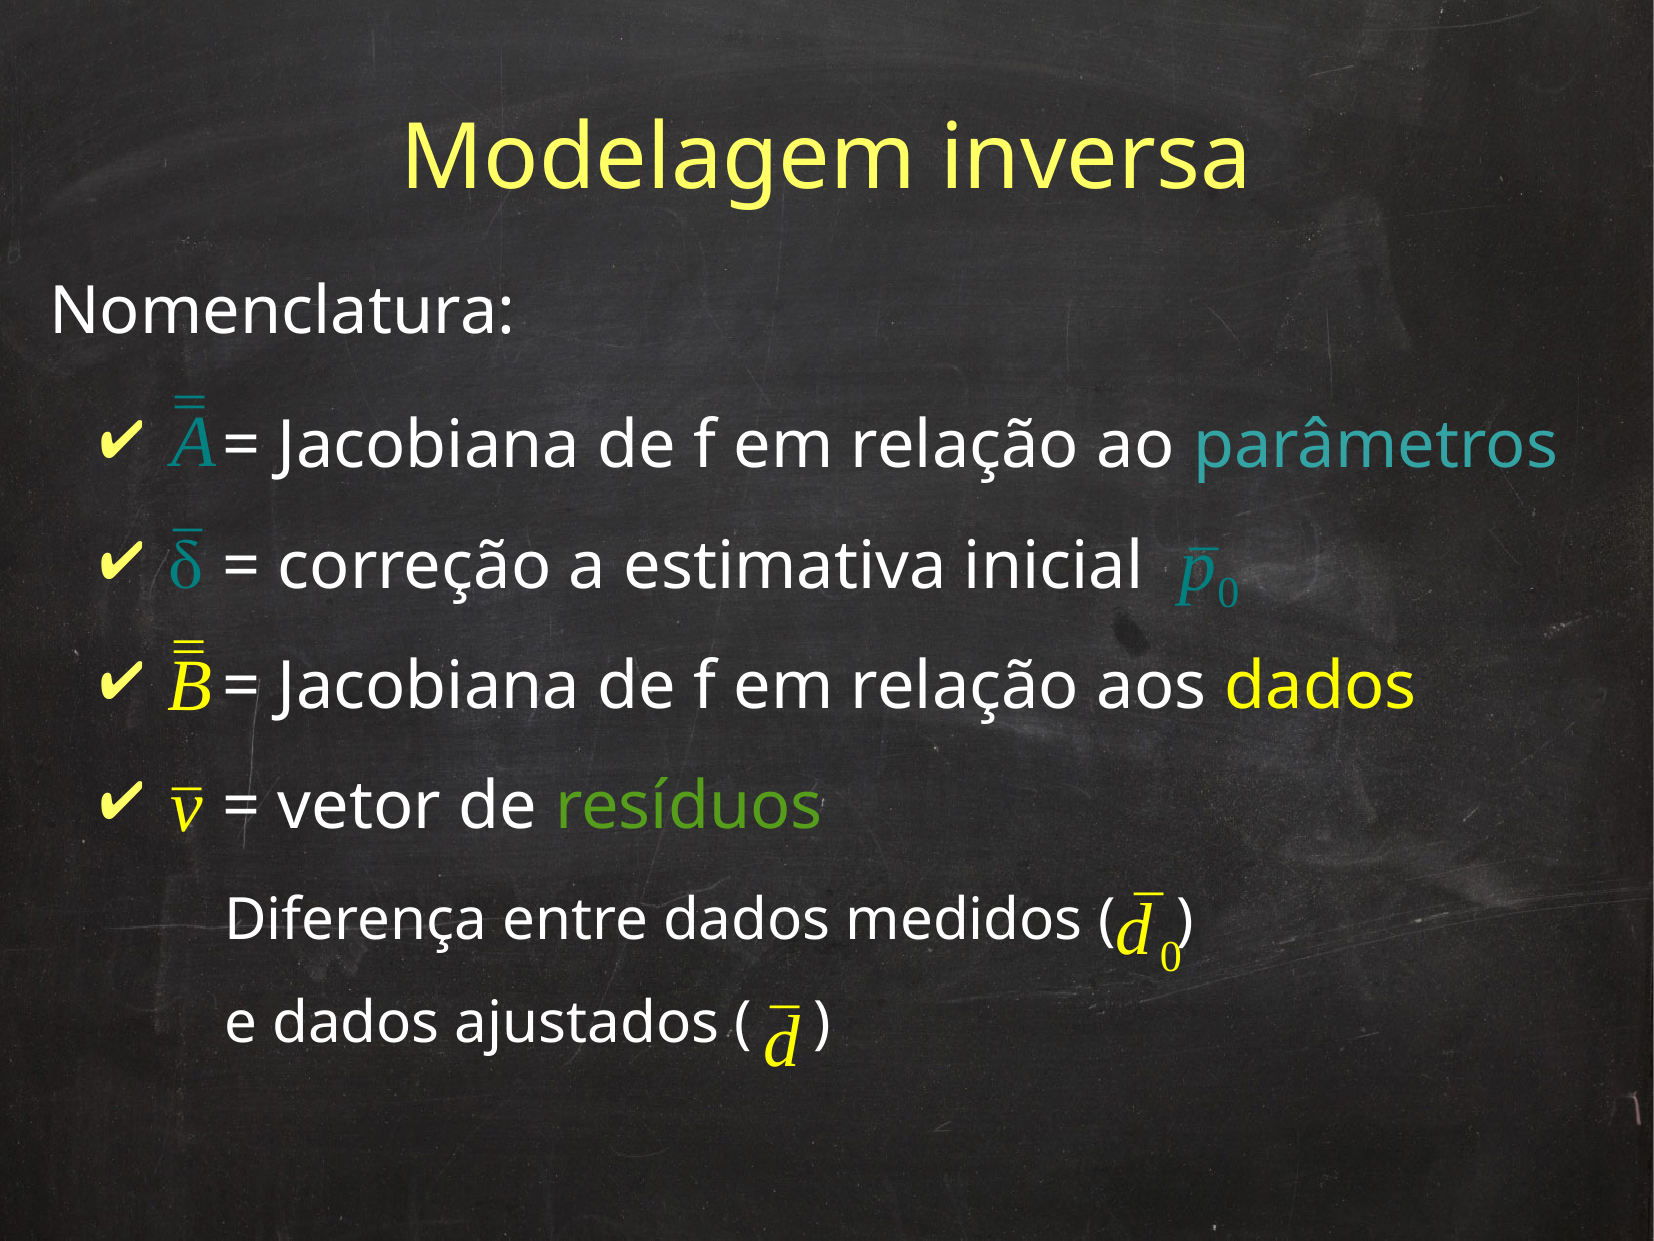

# Modelagem inversa
Nomenclatura:
 = Jacobiana de f em relação ao parâmetros
 = correção a estimativa inicial
 = Jacobiana de f em relação aos dados
 = vetor de resíduos
Diferença entre dados medidos ( )
e dados ajustados ( )